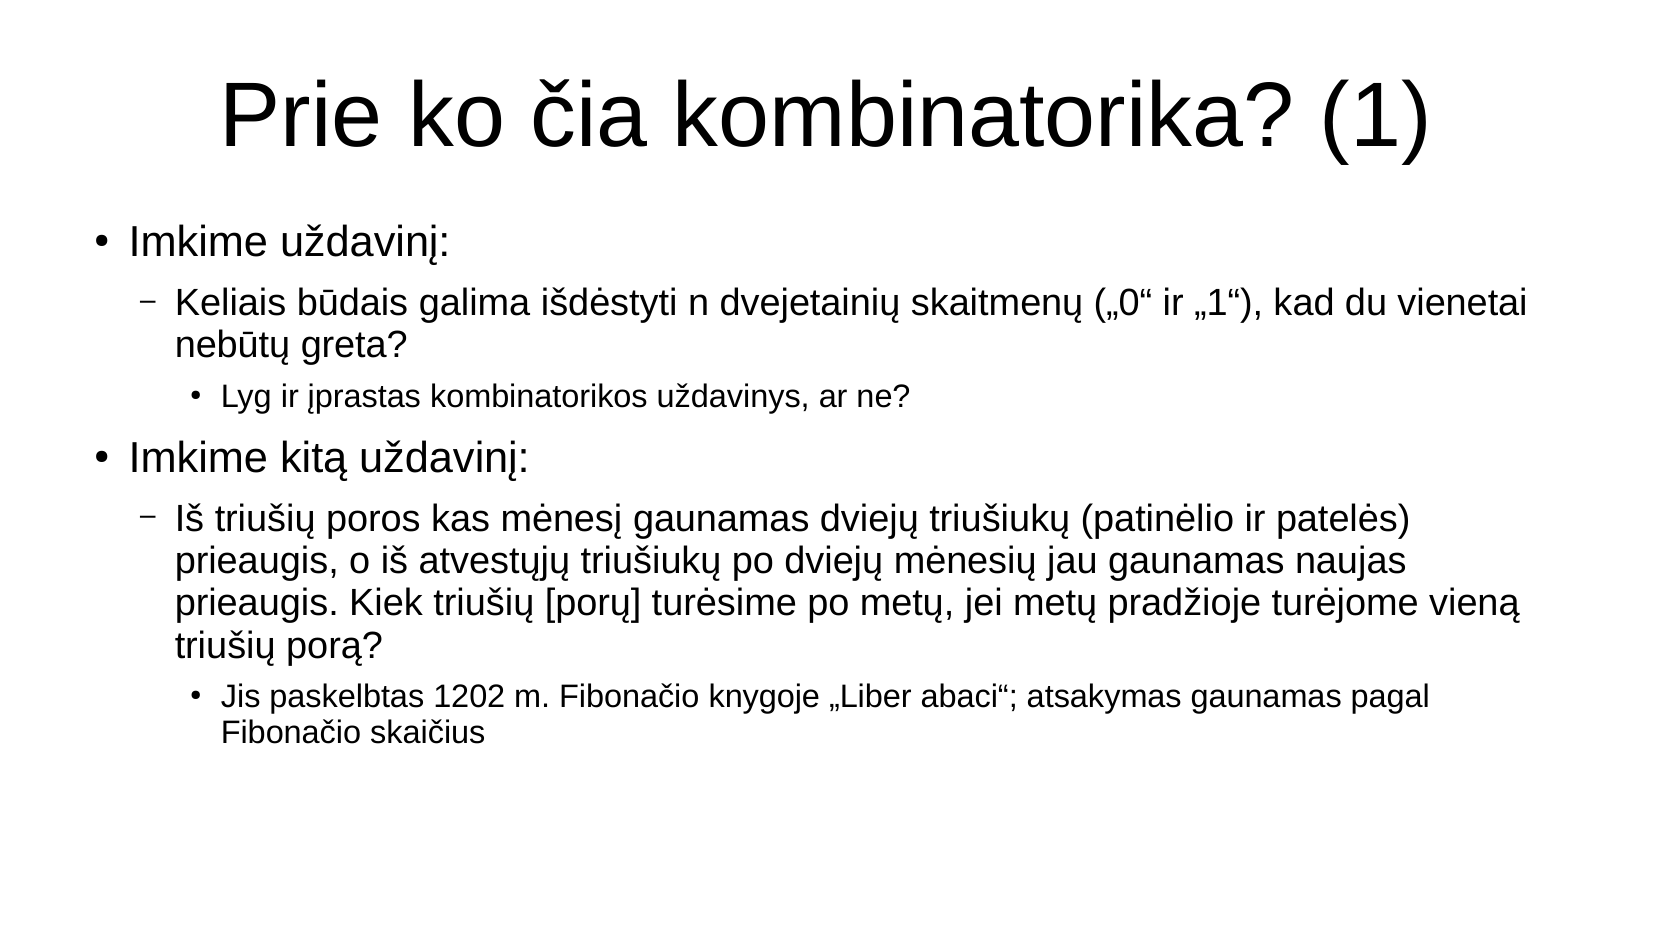

# Prie ko čia kombinatorika? (1)
Imkime uždavinį:
Keliais būdais galima išdėstyti n dvejetainių skaitmenų („0“ ir „1“), kad du vienetai nebūtų greta?
Lyg ir įprastas kombinatorikos uždavinys, ar ne?
Imkime kitą uždavinį:
Iš triušių poros kas mėnesį gaunamas dviejų triušiukų (patinėlio ir patelės) prieaugis, o iš atvestųjų triušiukų po dviejų mėnesių jau gaunamas naujas prieaugis. Kiek triušių [porų] turėsime po metų, jei metų pradžioje turėjome vieną triušių porą?
Jis paskelbtas 1202 m. Fibonačio knygoje „Liber abaci“; atsakymas gaunamas pagal Fibonačio skaičius